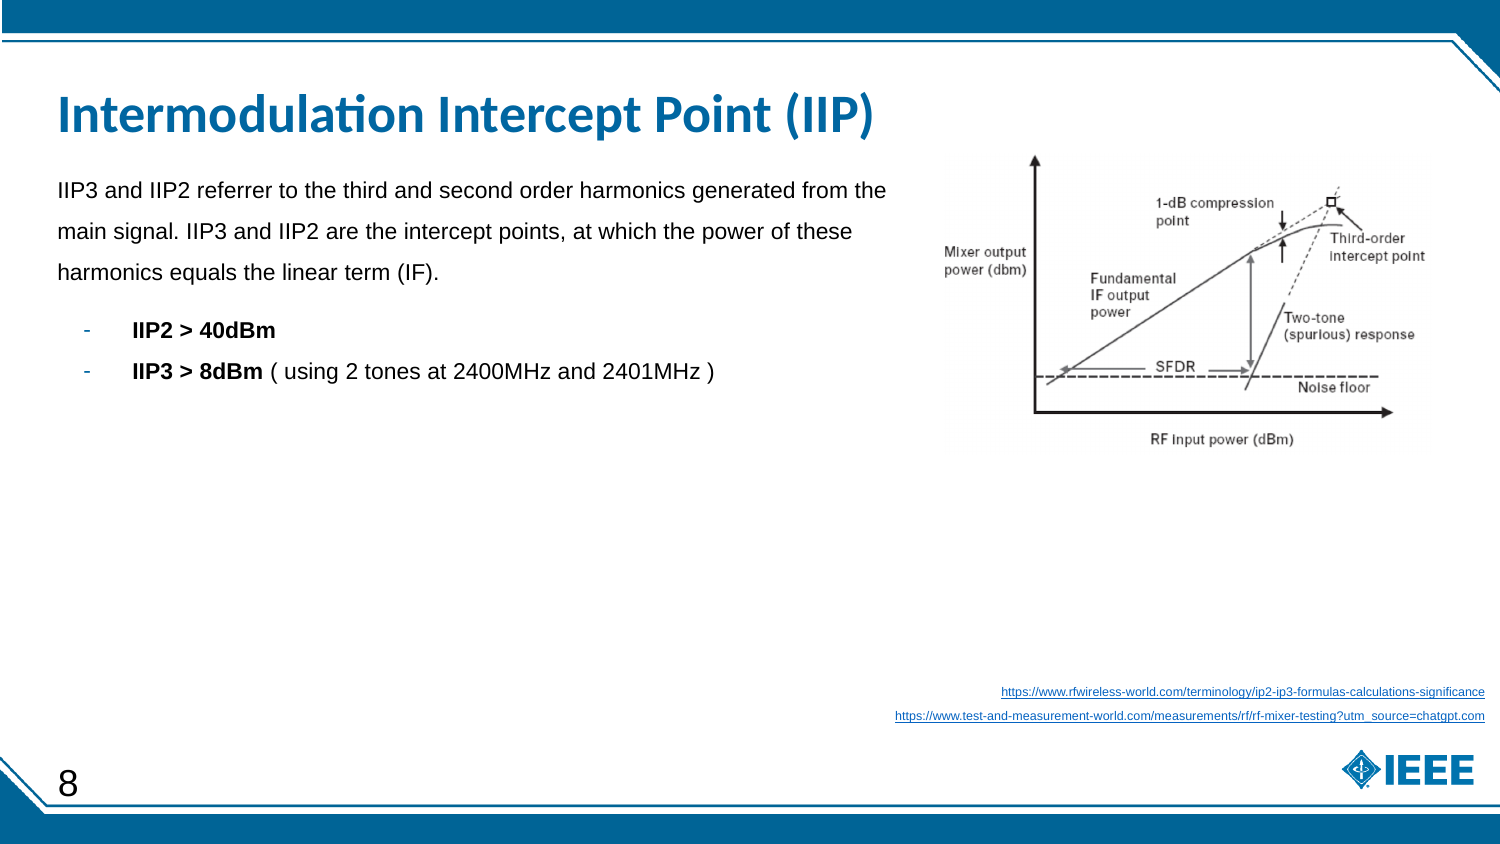

# Intermodulation Intercept Point (IIP)
IIP3 and IIP2 referrer to the third and second order harmonics generated from the main signal. IIP3 and IIP2 are the intercept points, at which the power of these harmonics equals the linear term (IF).
IIP2 > 40dBm
IIP3 > 8dBm ( using 2 tones at 2400MHz and 2401MHz )
https://www.rfwireless-world.com/terminology/ip2-ip3-formulas-calculations-significance
https://www.test-and-measurement-world.com/measurements/rf/rf-mixer-testing?utm_source=chatgpt.com